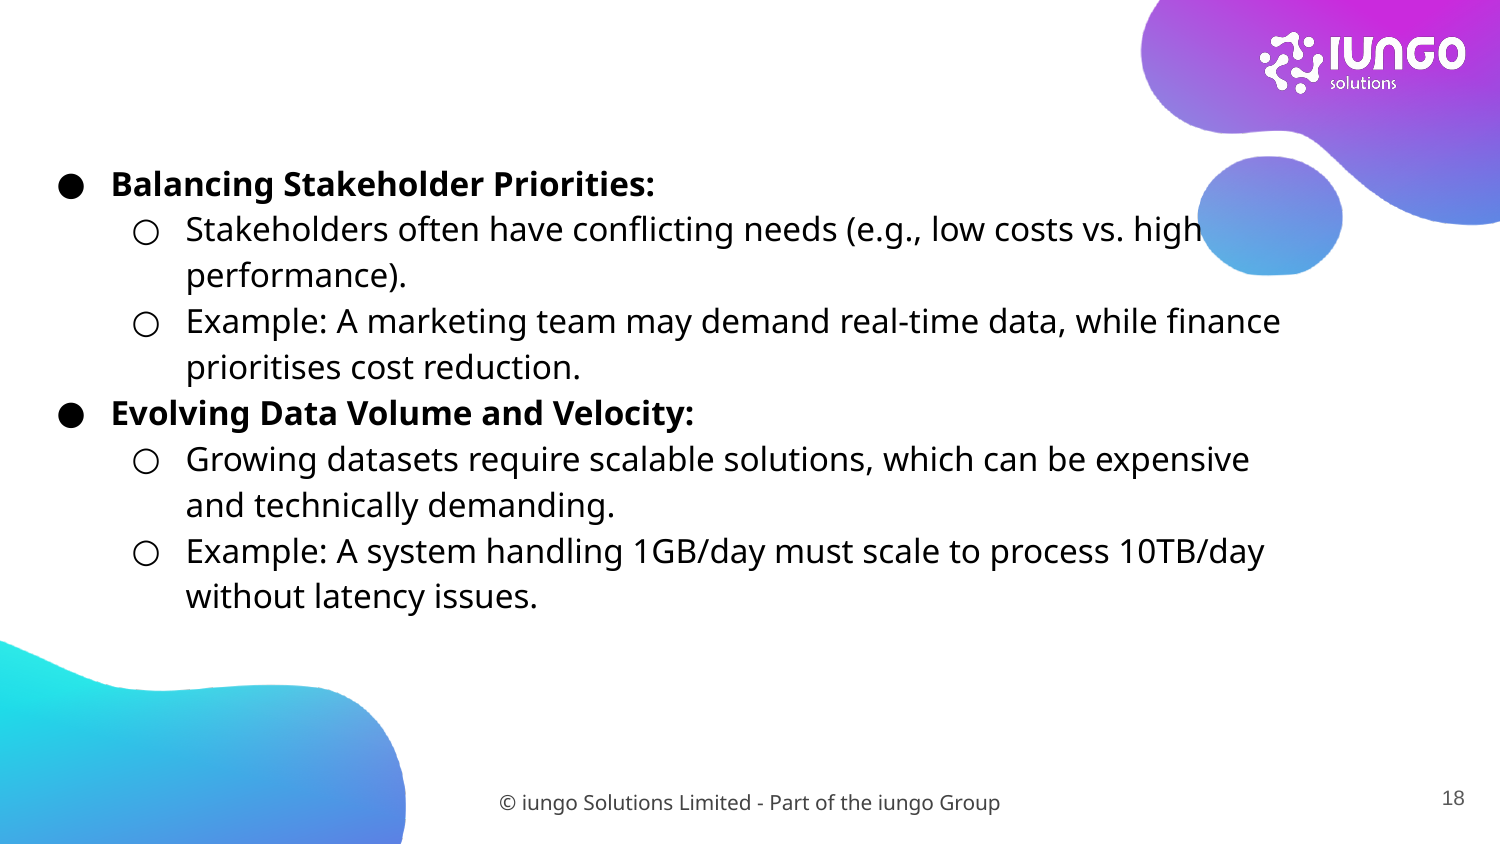

# Balancing Stakeholder Priorities:
Stakeholders often have conflicting needs (e.g., low costs vs. high performance).
Example: A marketing team may demand real-time data, while finance prioritises cost reduction.
Evolving Data Volume and Velocity:
Growing datasets require scalable solutions, which can be expensive and technically demanding.
Example: A system handling 1GB/day must scale to process 10TB/day without latency issues.